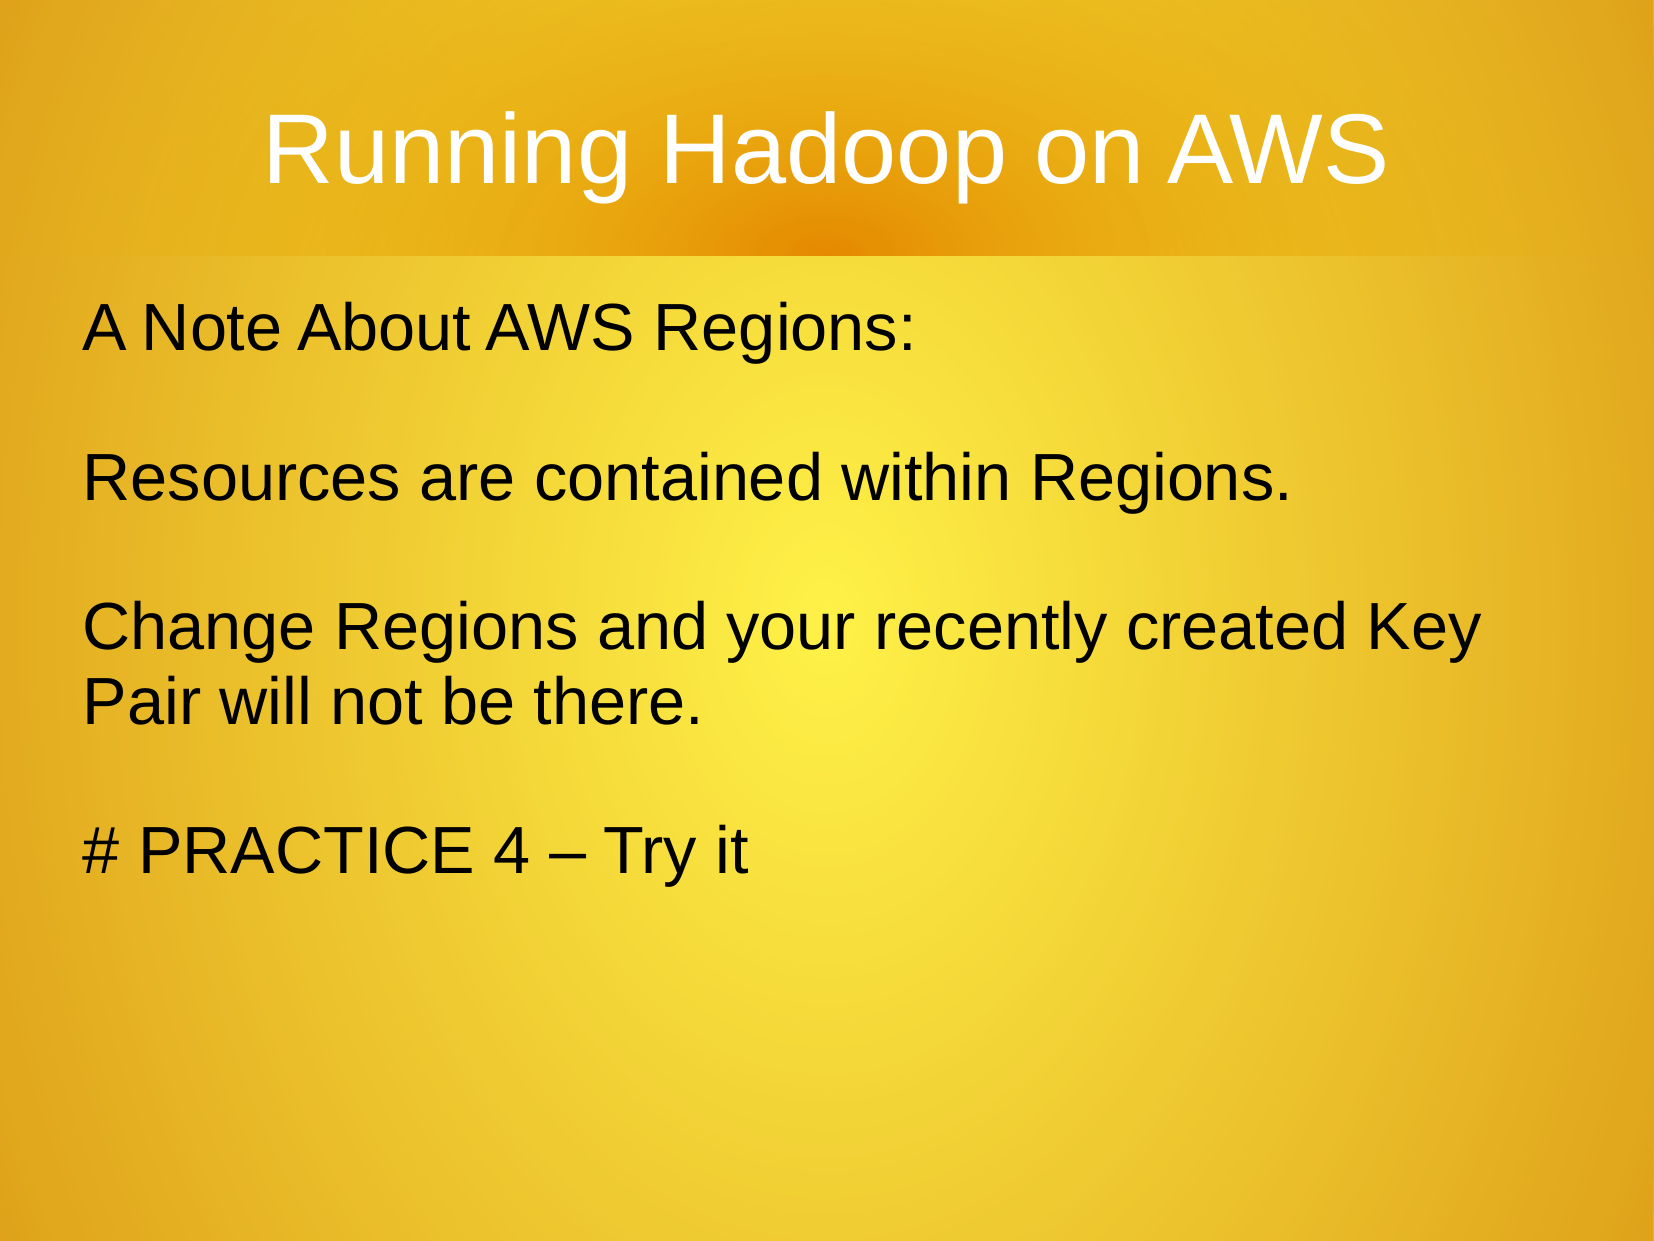

# Running Hadoop on AWS
A Note About AWS Regions:
Resources are contained within Regions.
Change Regions and your recently created Key Pair will not be there.
# PRACTICE 4 – Try it